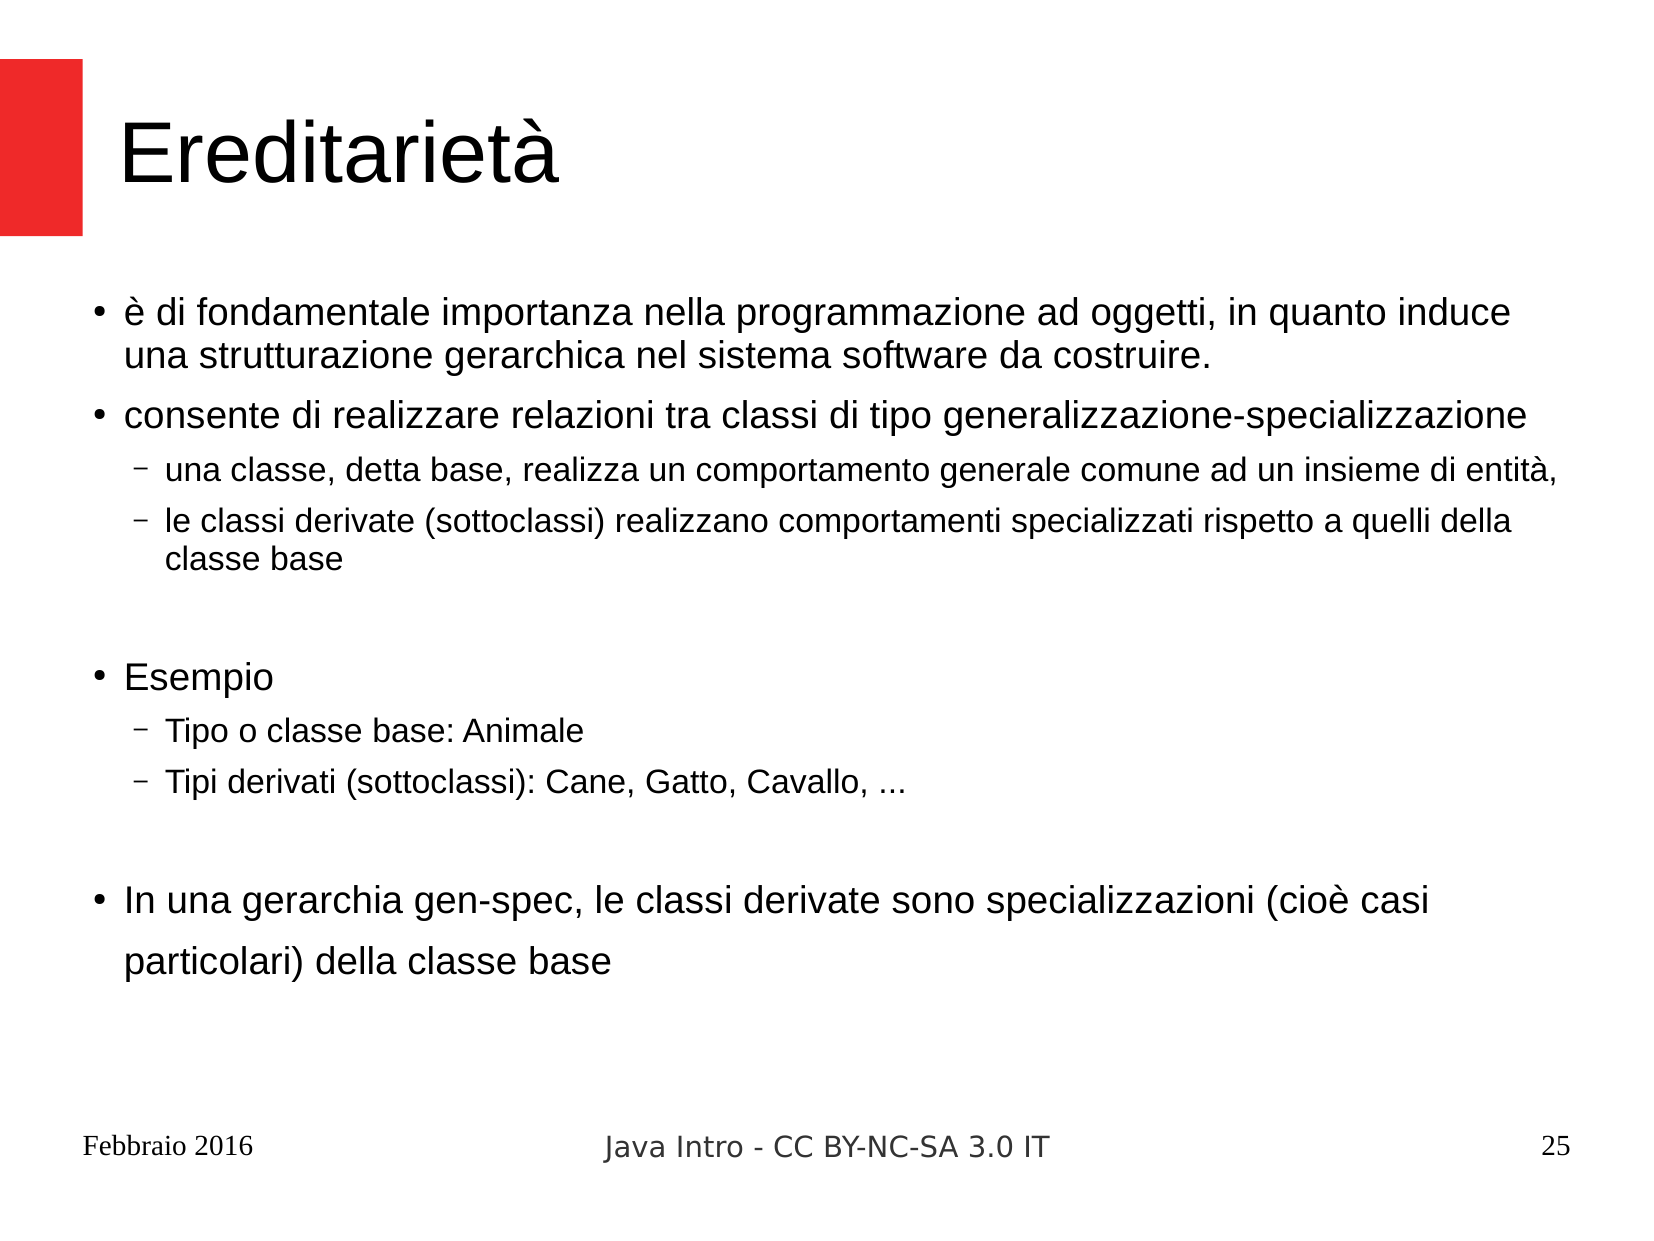

# Ereditarietà
è di fondamentale importanza nella programmazione ad oggetti, in quanto induce una strutturazione gerarchica nel sistema software da costruire.
consente di realizzare relazioni tra classi di tipo generalizzazione-specializzazione
una classe, detta base, realizza un comportamento generale comune ad un insieme di entità,
le classi derivate (sottoclassi) realizzano comportamenti specializzati rispetto a quelli della classe base
Esempio
Tipo o classe base: Animale
Tipi derivati (sottoclassi): Cane, Gatto, Cavallo, ...
In una gerarchia gen-spec, le classi derivate sono specializzazioni (cioè casi
particolari) della classe base
Your Date Here
Your Footer Here
25